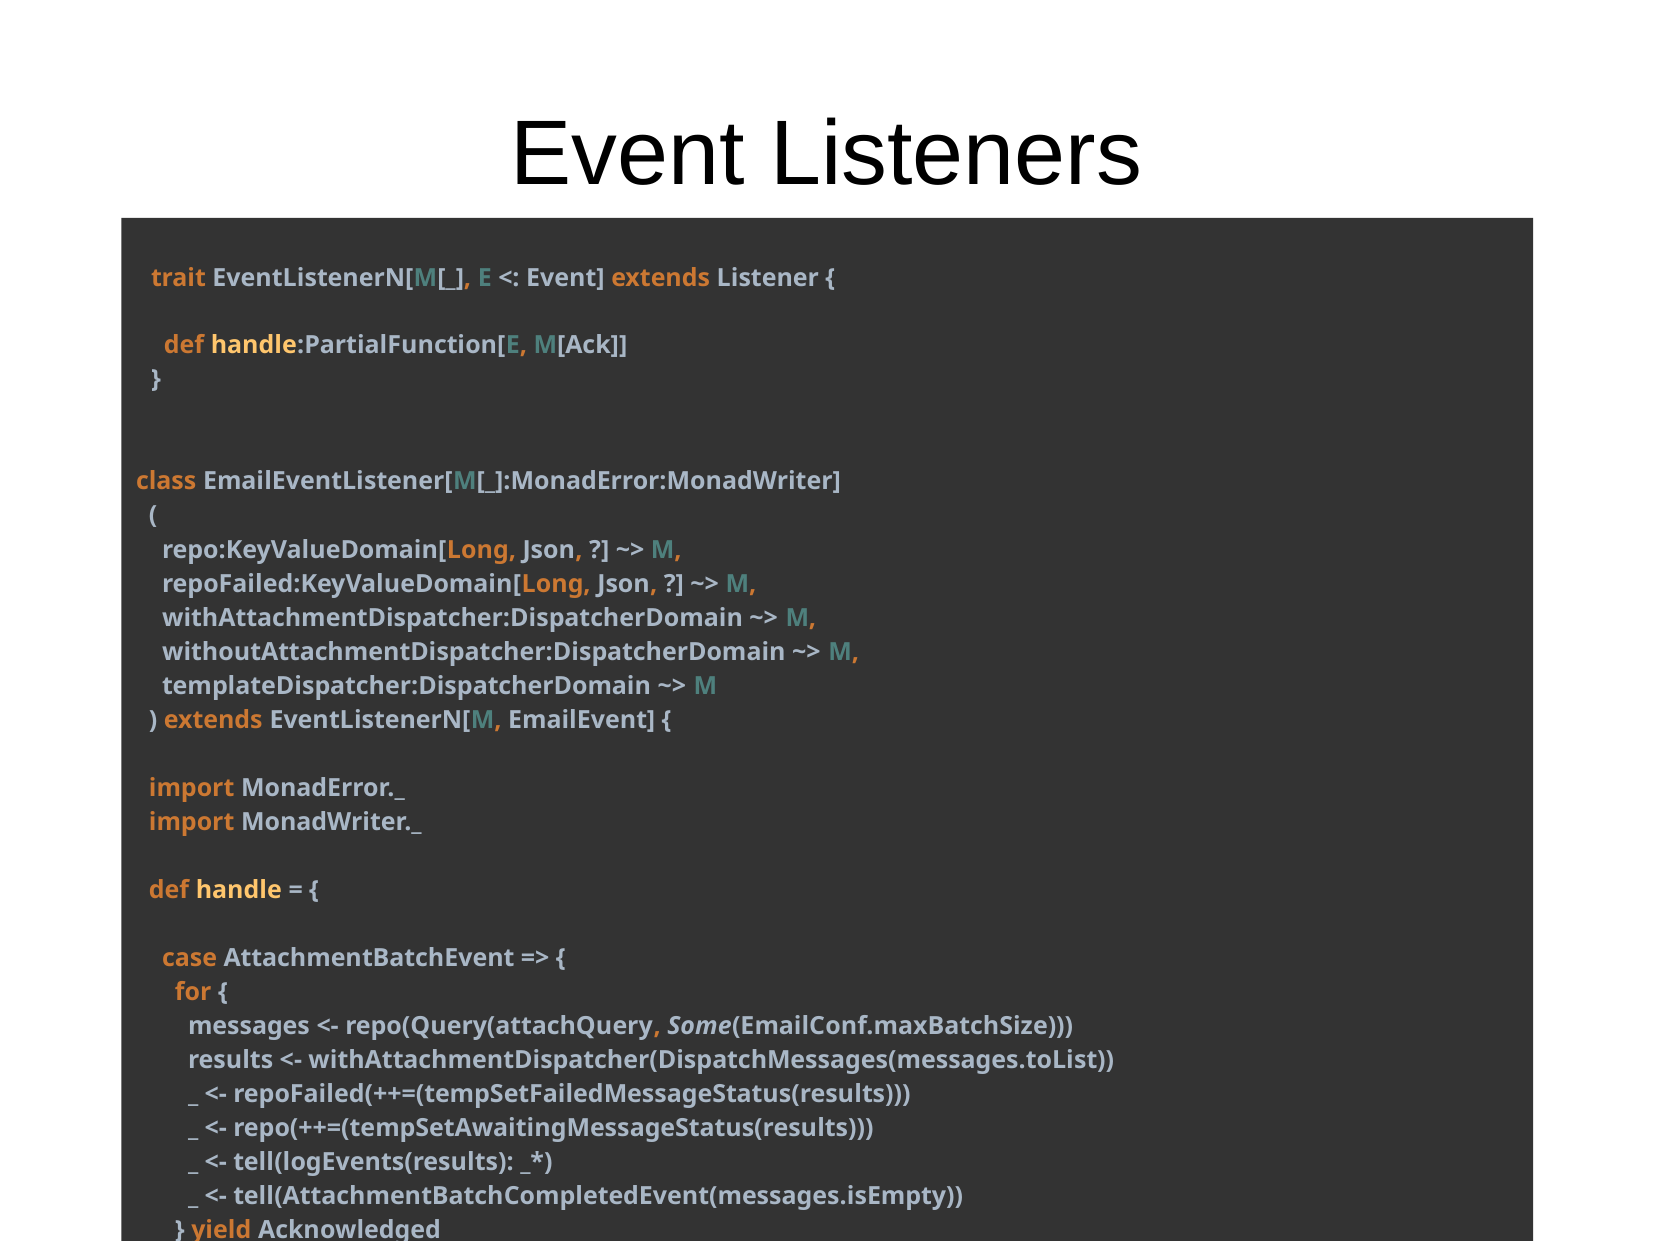

# Event Listeners
trait EventListenerN[M[_], E <: Event] extends Listener {
 def handle:PartialFunction[E, M[Ack]]
}
class EmailEventListener[M[_]:MonadError:MonadWriter]
 (
 repo:KeyValueDomain[Long, Json, ?] ~> M,
 repoFailed:KeyValueDomain[Long, Json, ?] ~> M,
 withAttachmentDispatcher:DispatcherDomain ~> M,
 withoutAttachmentDispatcher:DispatcherDomain ~> M,
 templateDispatcher:DispatcherDomain ~> M
 ) extends EventListenerN[M, EmailEvent] {
 import MonadError._
 import MonadWriter._
 def handle = {
 case AttachmentBatchEvent => {
 for {
 messages <- repo(Query(attachQuery, Some(EmailConf.maxBatchSize)))
 results <- withAttachmentDispatcher(DispatchMessages(messages.toList))
 _ <- repoFailed(++=(tempSetFailedMessageStatus(results)))
 _ <- repo(++=(tempSetAwaitingMessageStatus(results)))
 _ <- tell(logEvents(results): _*)
 _ <- tell(AttachmentBatchCompletedEvent(messages.isEmpty))
 } yield Acknowledged
 }.onFailure { _ =>
 tell(AttachmentBatchFailedEvent)
 }